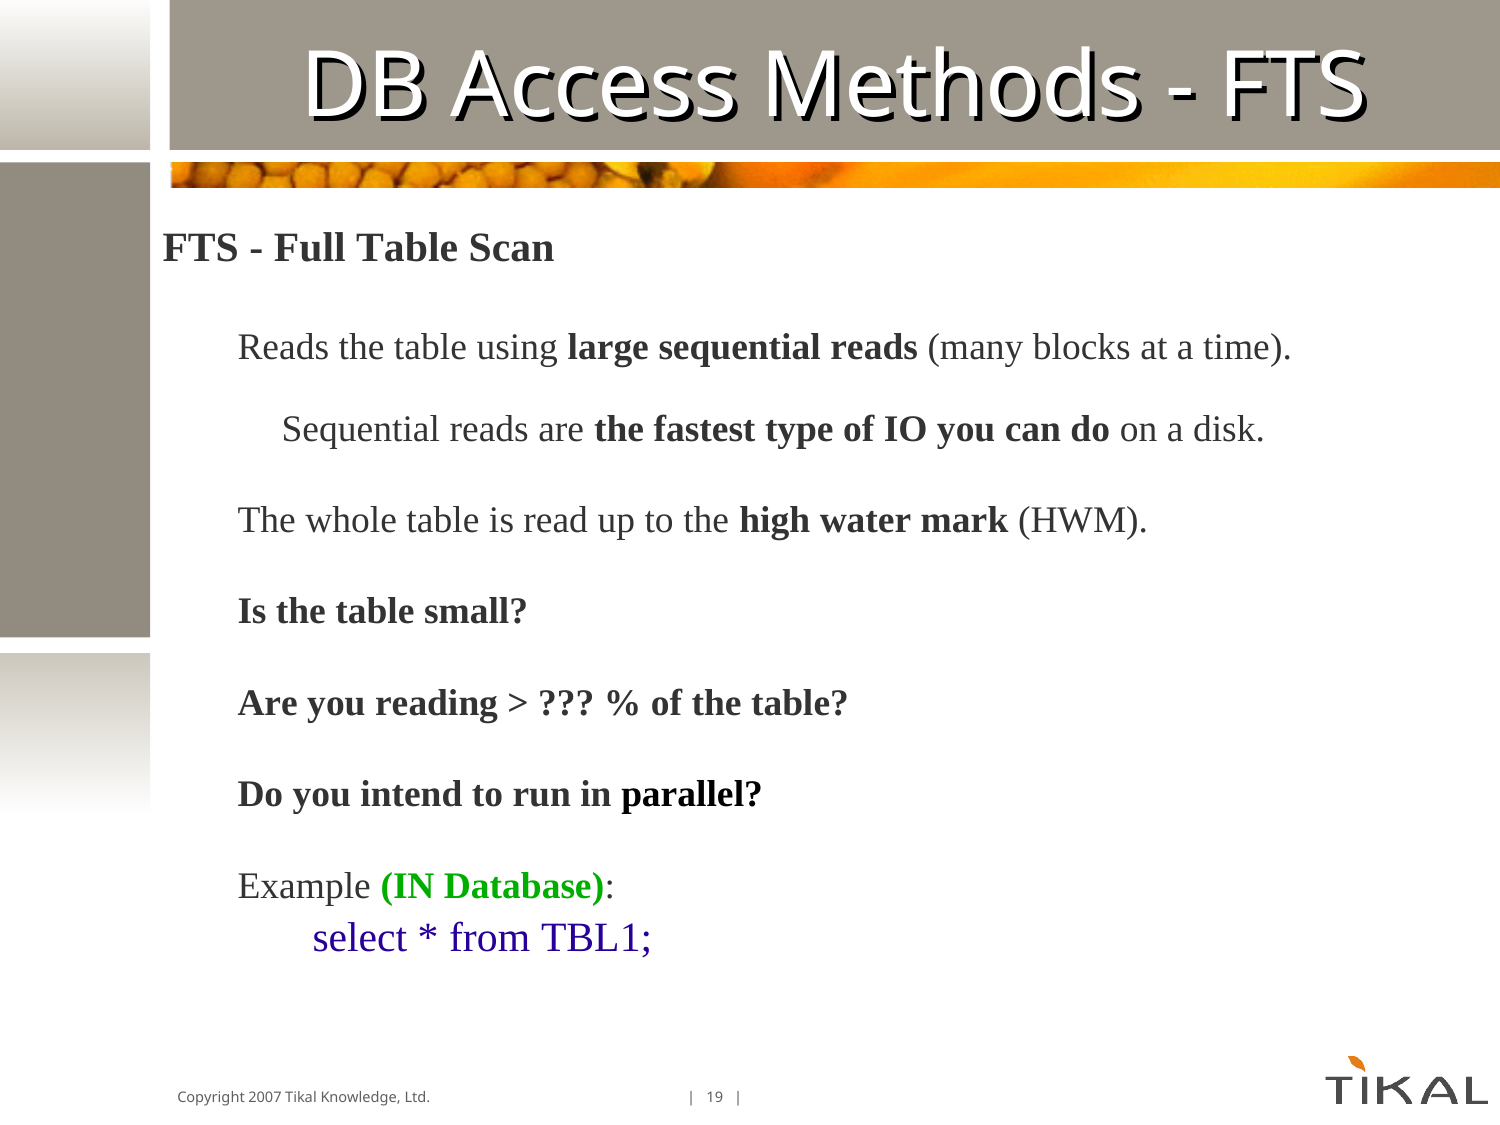

# DB Access Methods - FTS
FTS - Full Table Scan
Reads the table using large sequential reads (many blocks at a time).
Sequential reads are the fastest type of IO you can do on a disk.
The whole table is read up to the high water mark (HWM).
Is the table small?
Are you reading > ??? % of the table?
Do you intend to run in parallel?
Example (IN Database):
select * from TBL1;